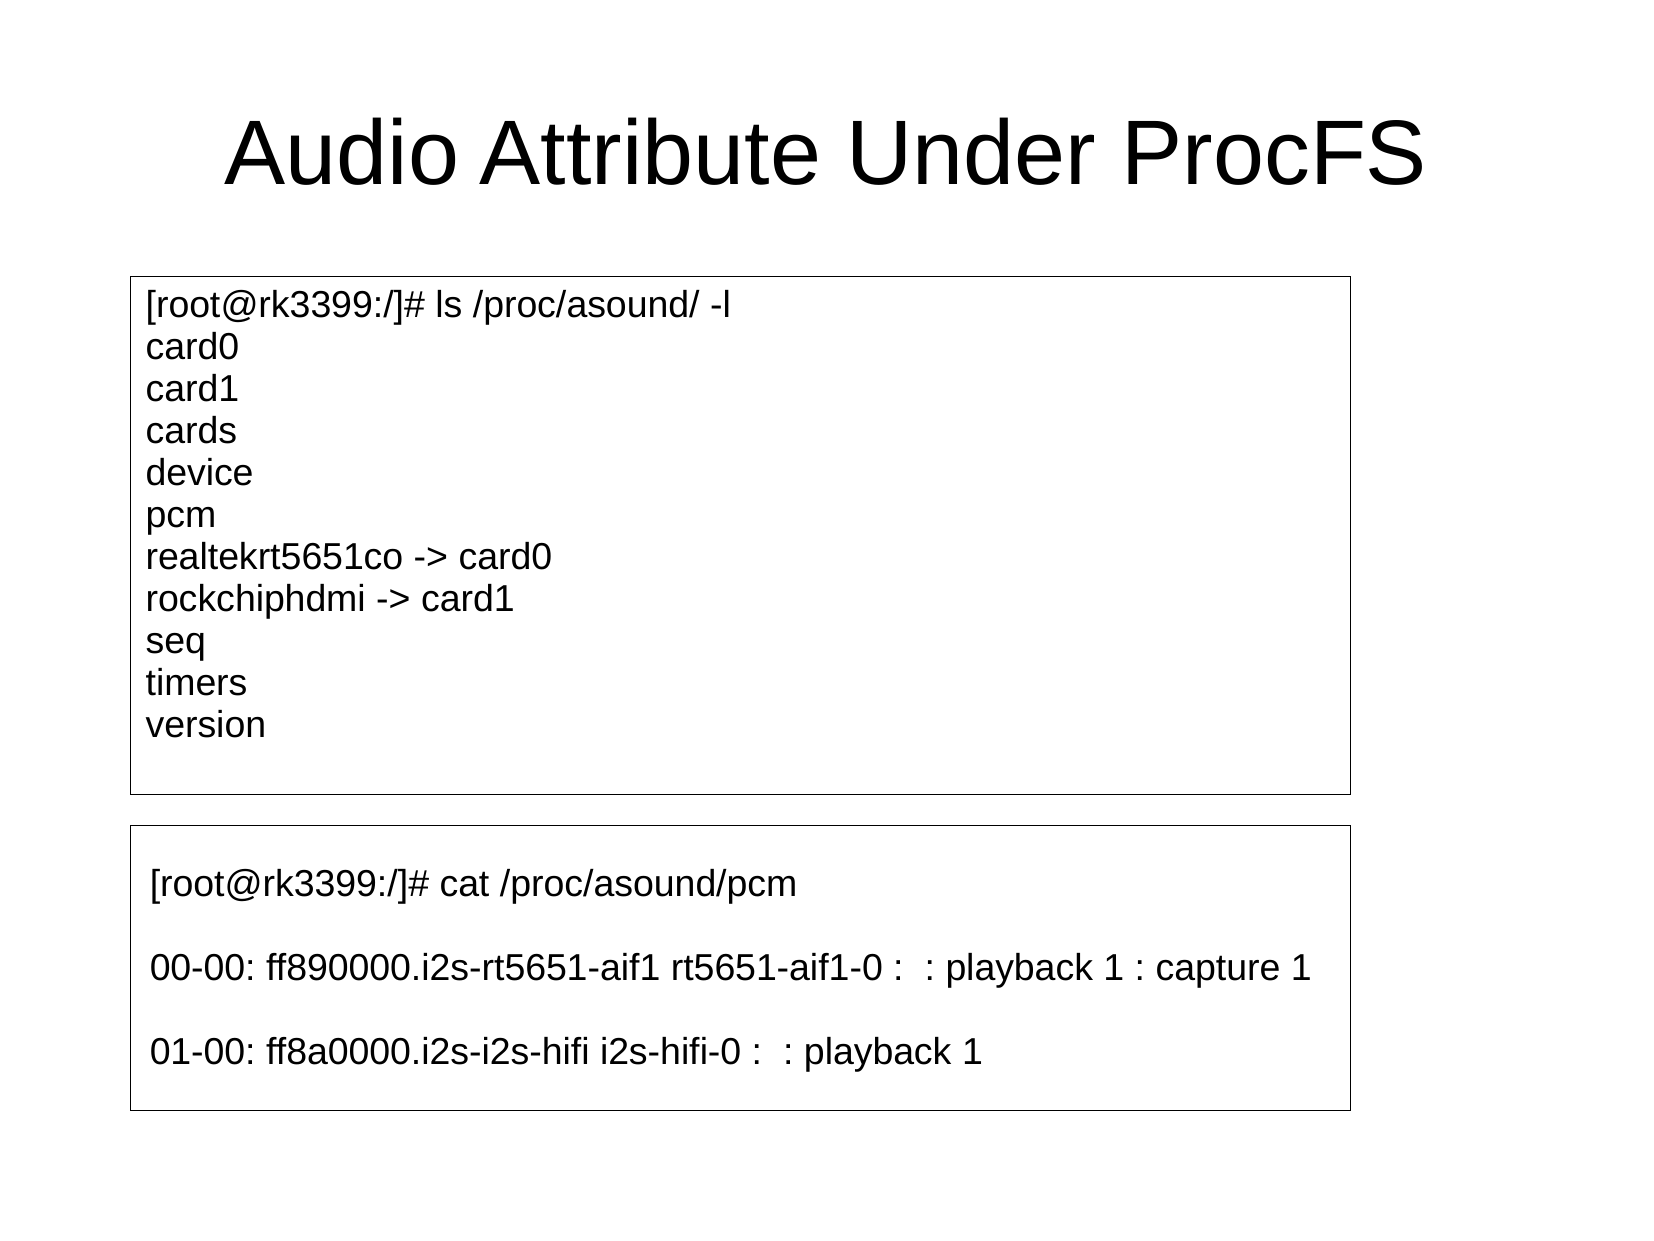

# Audio Attribute Under ProcFS
[root@rk3399:/]# ls /proc/asound/ -l
card0
card1
cards
device
pcm
realtekrt5651co -> card0
rockchiphdmi -> card1
seq
timers
version
[root@rk3399:/]# cat /proc/asound/pcm
00-00: ff890000.i2s-rt5651-aif1 rt5651-aif1-0 : : playback 1 : capture 1
01-00: ff8a0000.i2s-i2s-hifi i2s-hifi-0 : : playback 1